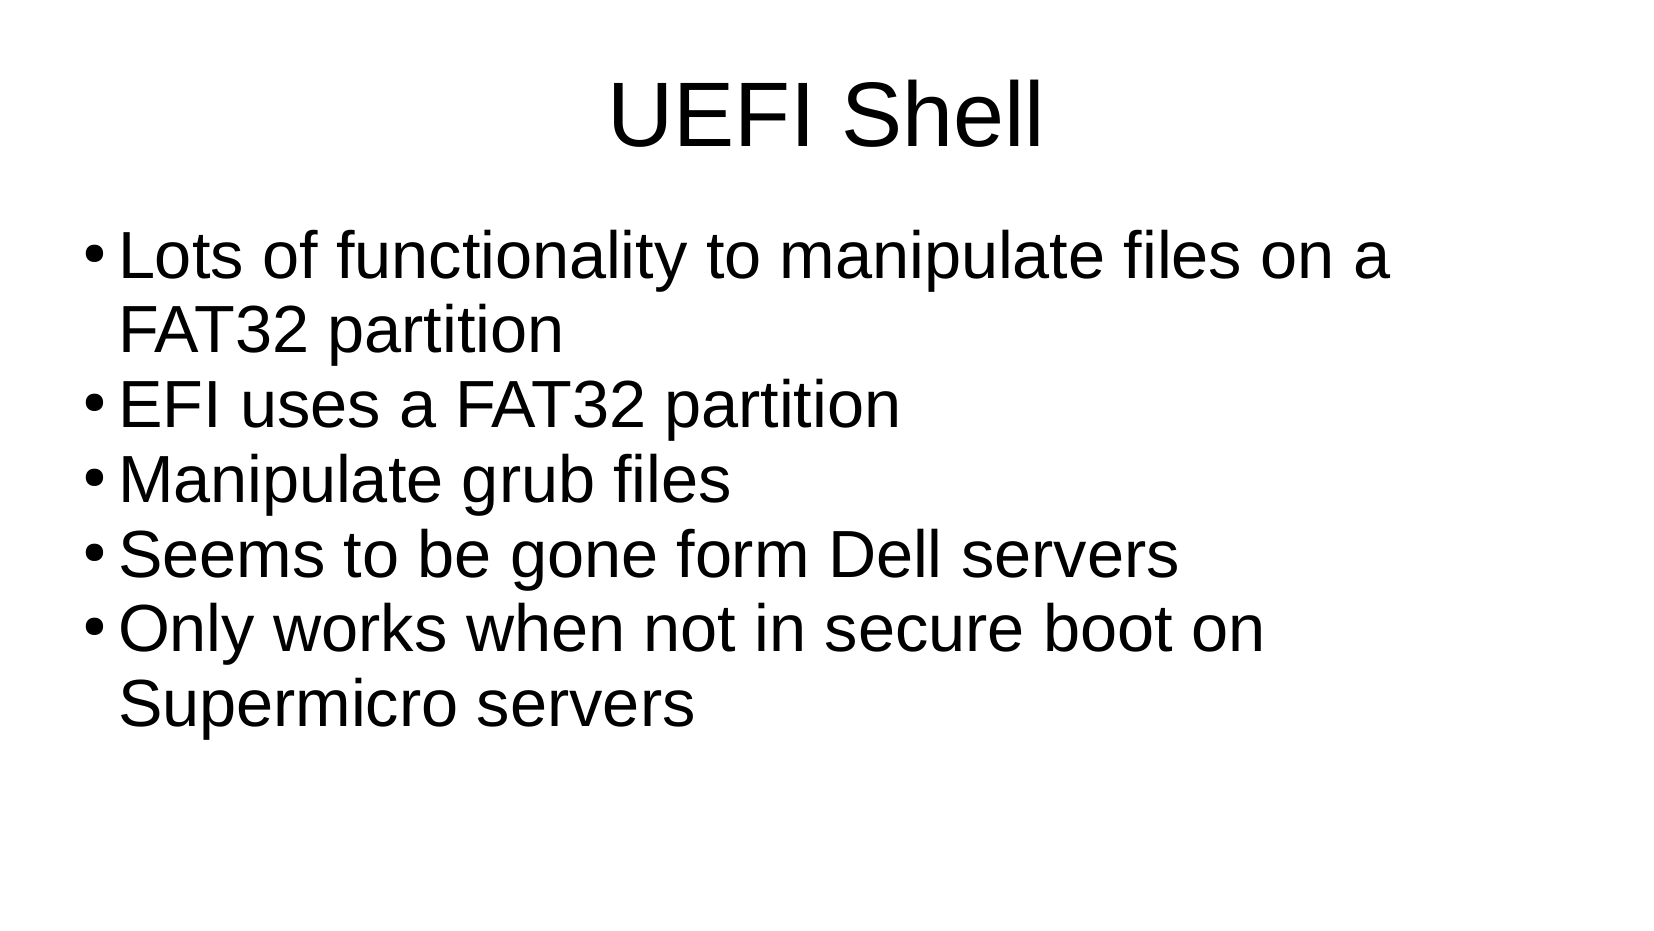

# UEFI Shell
Lots of functionality to manipulate files on a FAT32 partition
EFI uses a FAT32 partition
Manipulate grub files
Seems to be gone form Dell servers
Only works when not in secure boot on Supermicro servers